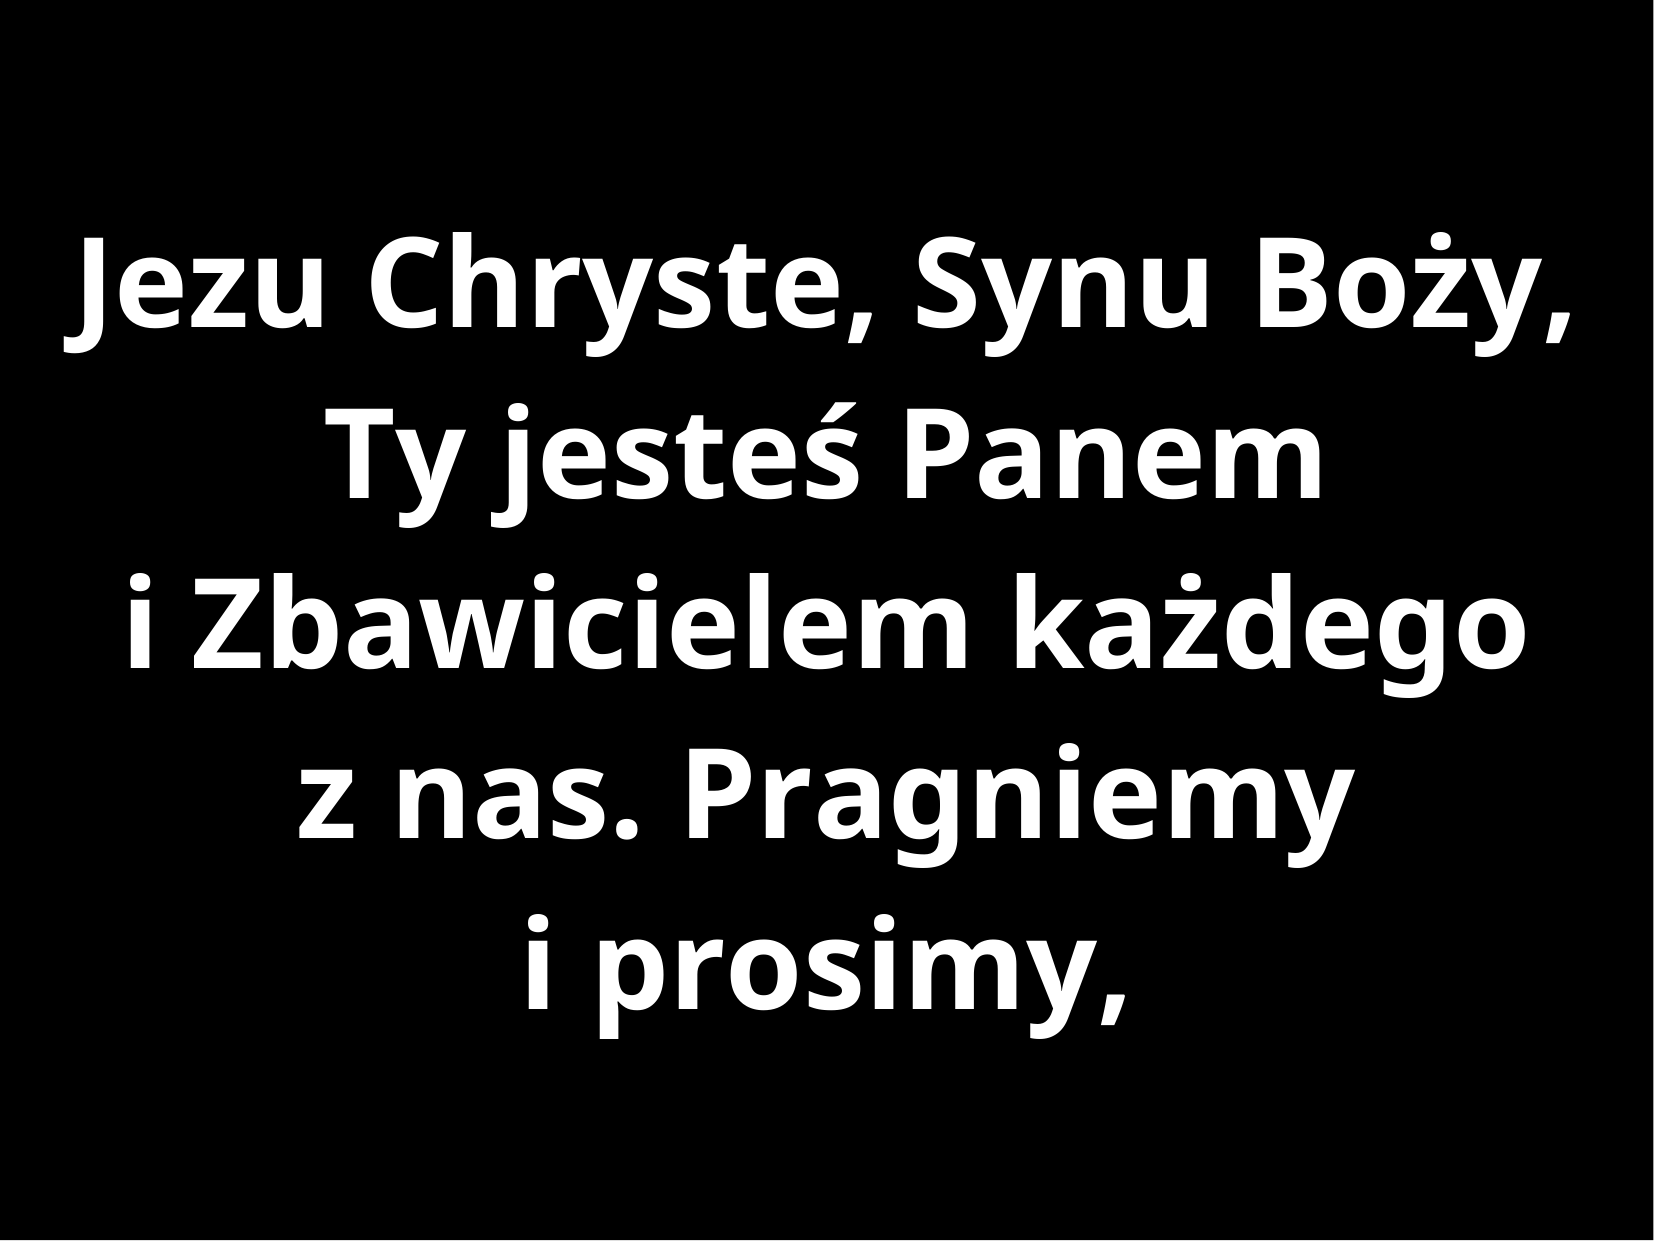

# Jezu Chryste, Synu Boży, Ty jesteś Panem i Zbawicielem każdego z nas. Pragniemy i prosimy,